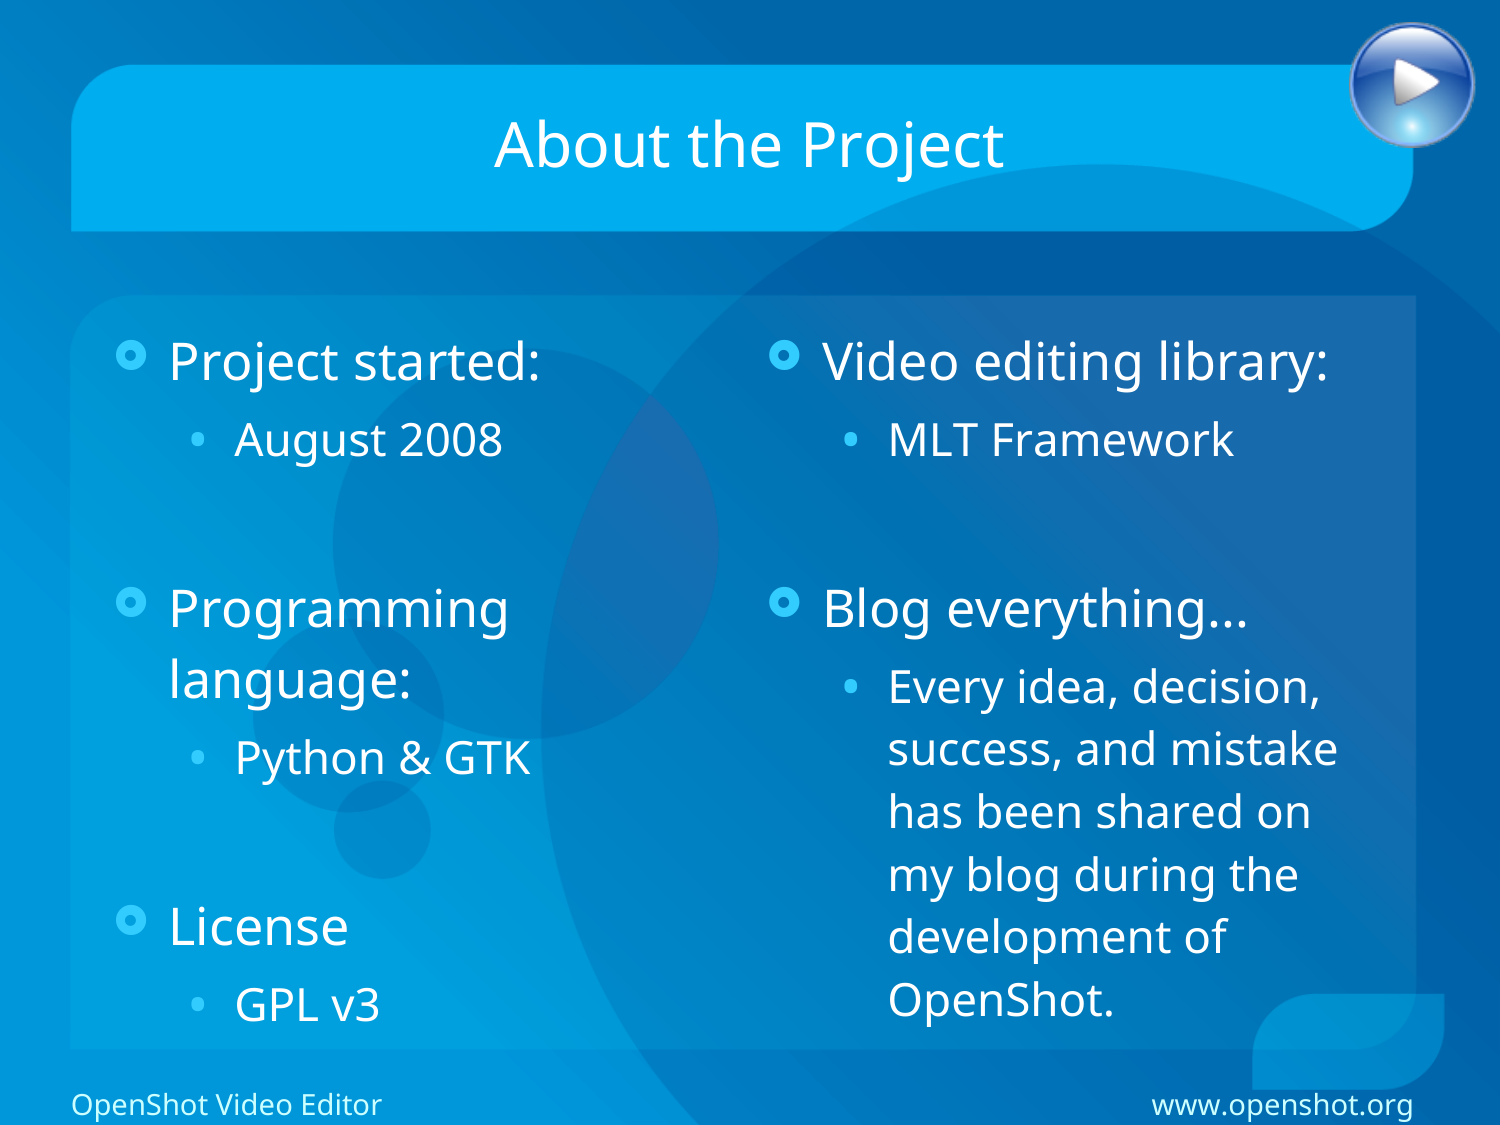

# About the Project
Project started:
August 2008
Programming language:
Python & GTK
License
GPL v3
Video editing library:
MLT Framework
Blog everything...
Every idea, decision, success, and mistake has been shared on my blog during the development of OpenShot.